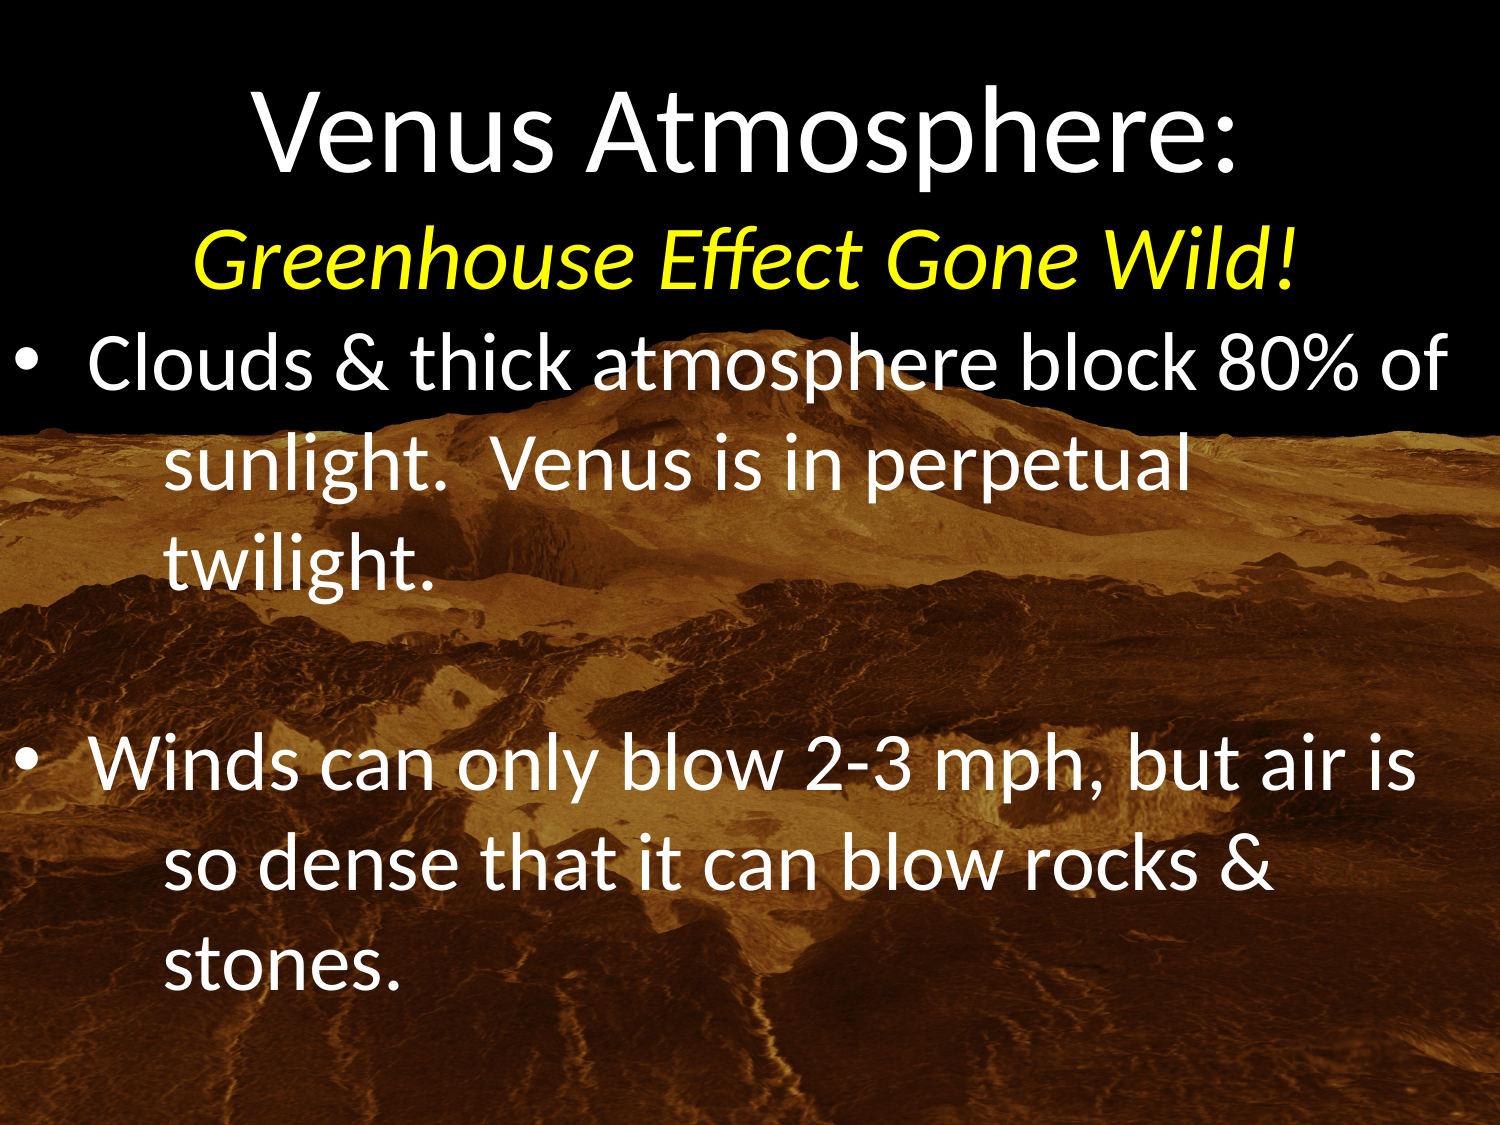

Venus Atmosphere:
Greenhouse Effect Gone Wild!
Clouds & thick atmosphere block 80% of sunlight. Venus is in perpetual twilight.
Winds can only blow 2-3 mph, but air is so dense that it can blow rocks & stones.